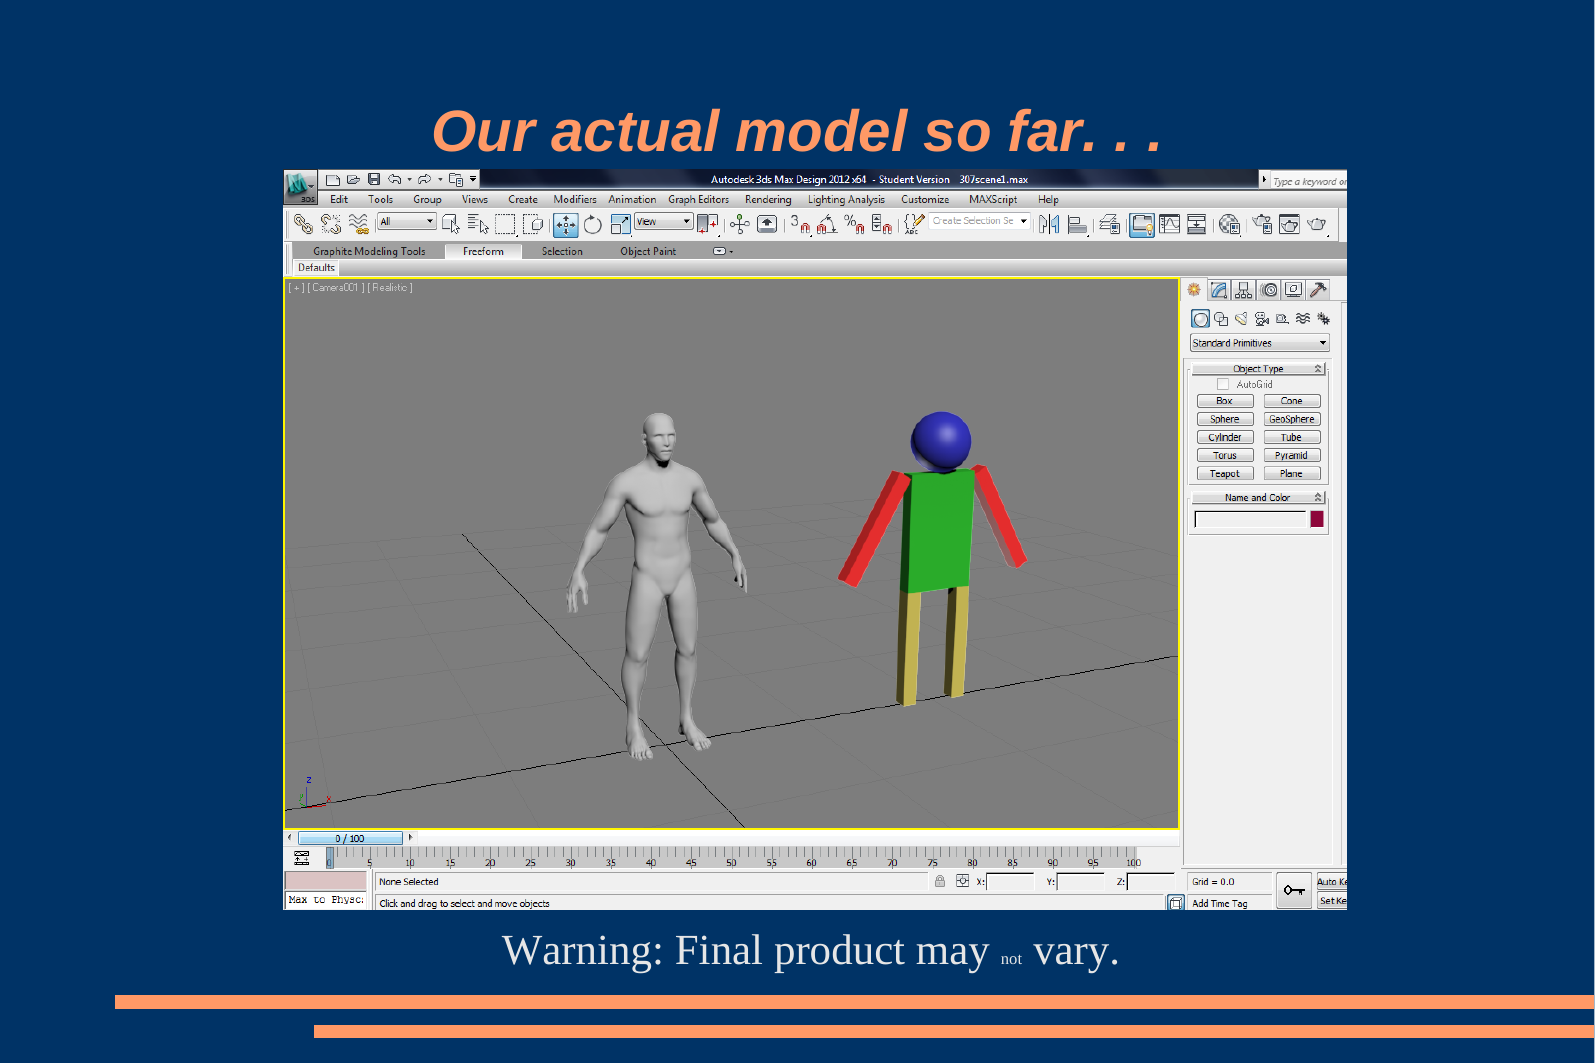

# Our actual model so far. . .
Warning: Final product may not vary.